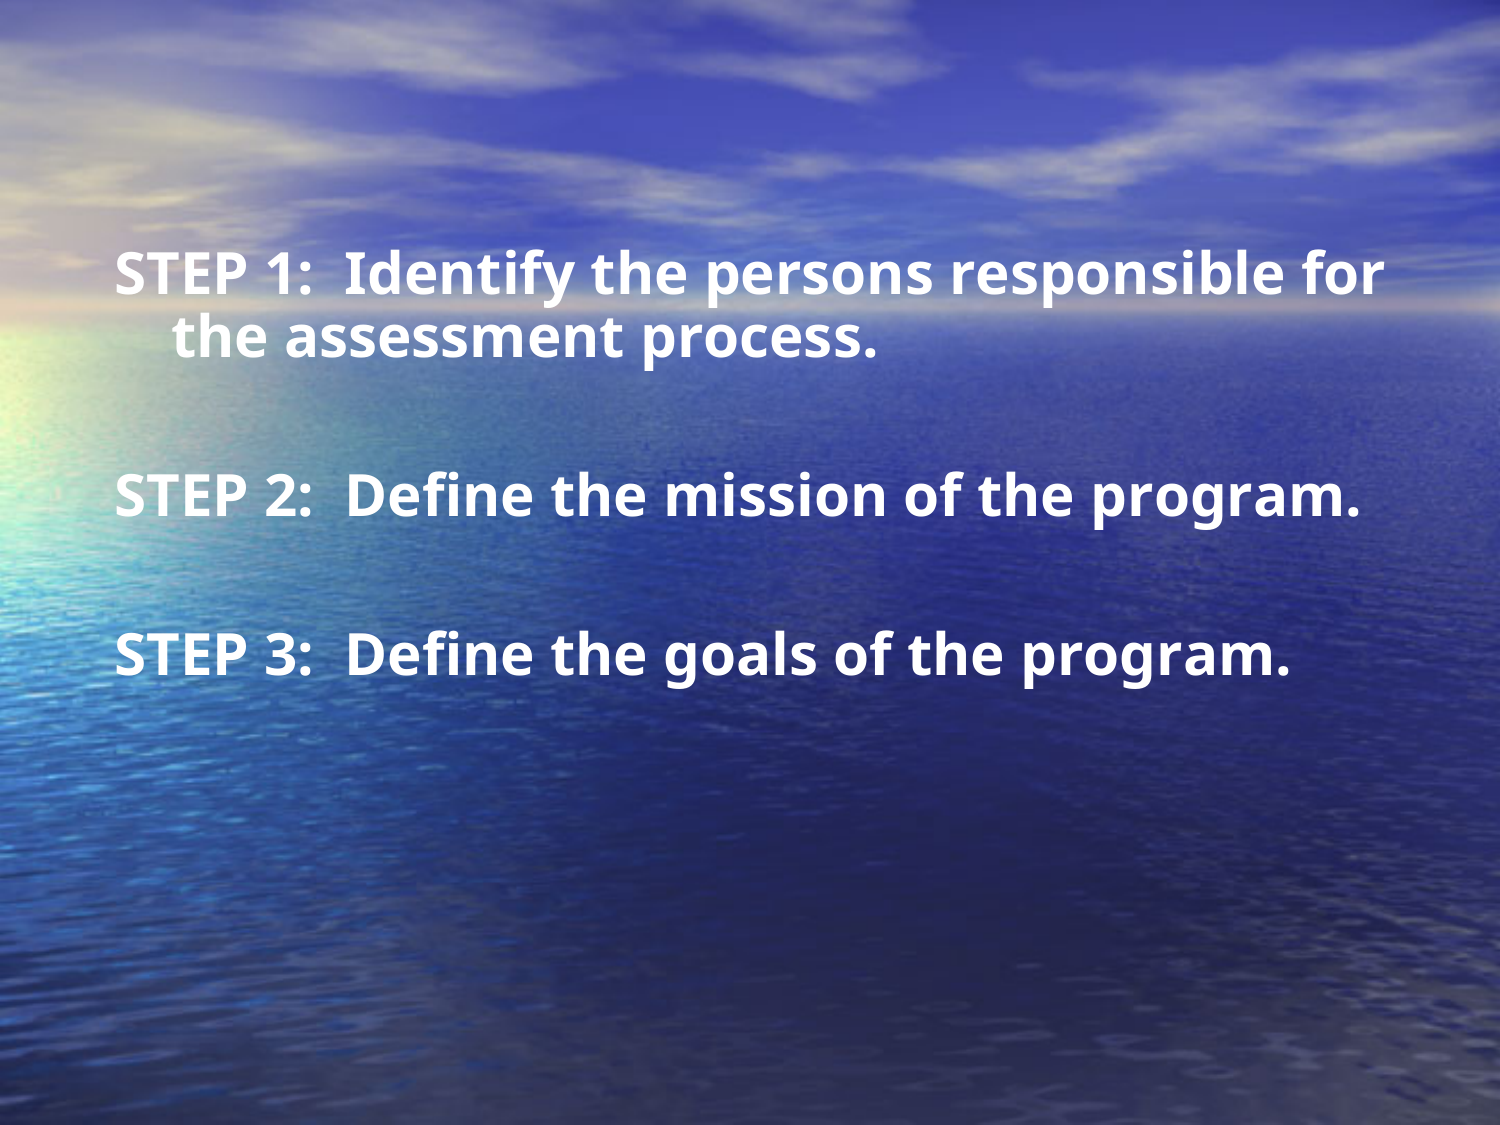

# STEP 1: Identify the persons responsible for the assessment process.
STEP 2: Define the mission of the program.
STEP 3: Define the goals of the program.